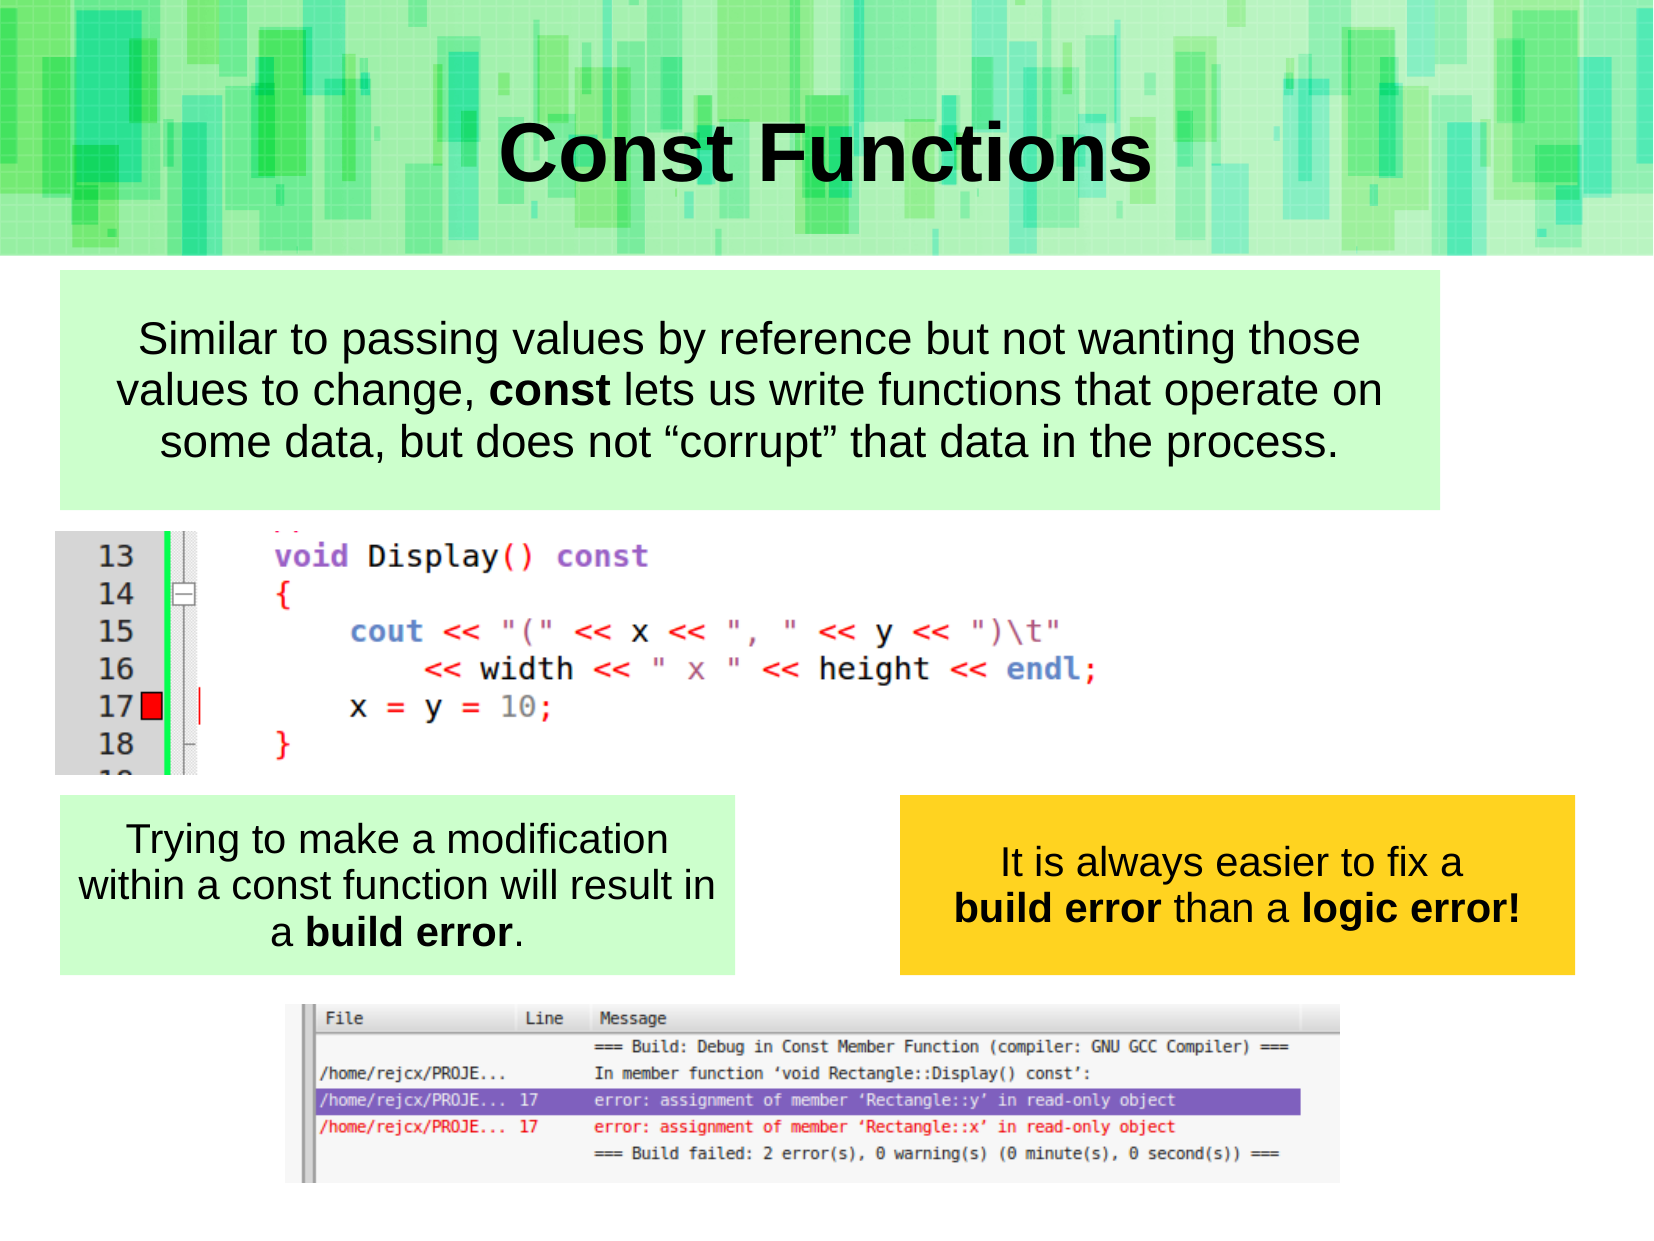

# Const Functions
Similar to passing values by reference but not wanting those values to change, const lets us write functions that operate on some data, but does not “corrupt” that data in the process.
Trying to make a modification within a const function will result in a build error.
It is always easier to fix a
build error than a logic error!